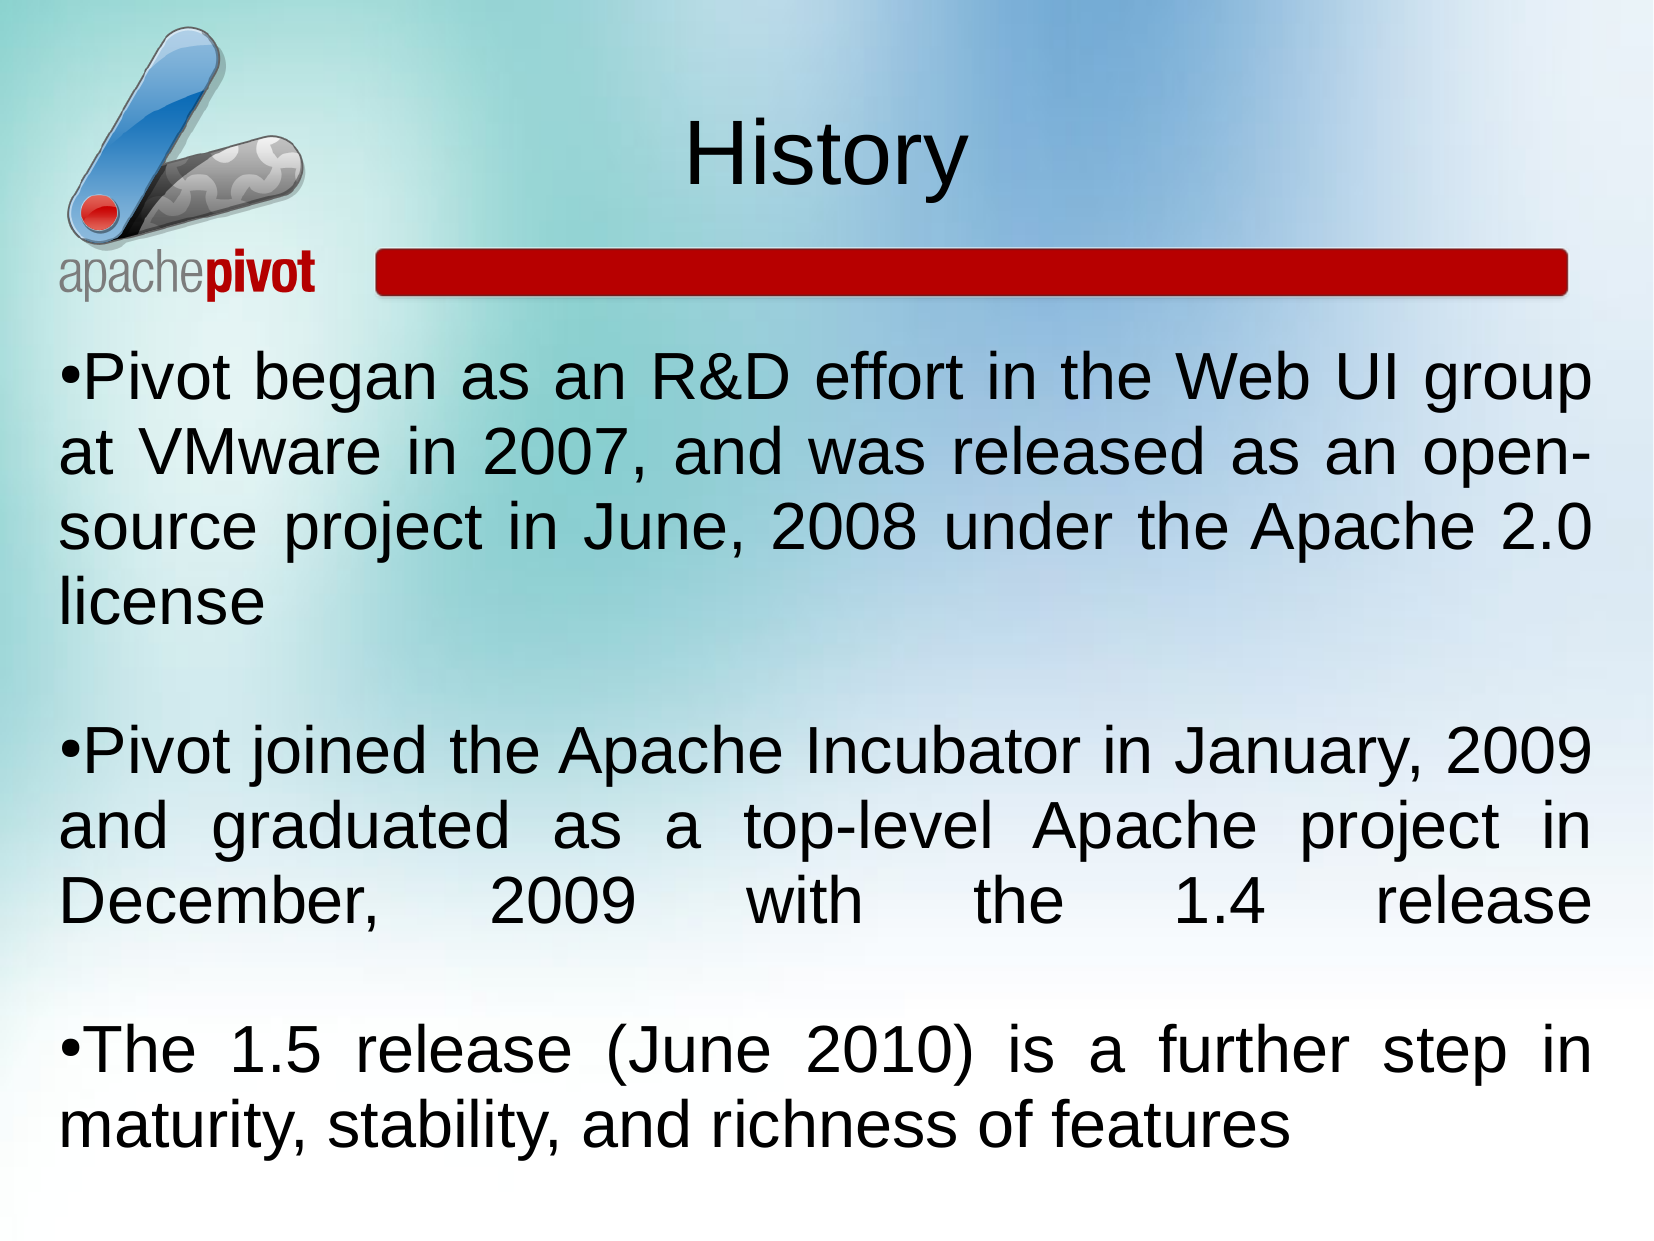

# History
Pivot began as an R&D effort in the Web UI group at VMware in 2007, and was released as an open-source project in June, 2008 under the Apache 2.0 license
Pivot joined the Apache Incubator in January, 2009 and graduated as a top-level Apache project in December, 2009 with the 1.4 release
The 1.5 release (June 2010) is a further step in maturity, stability, and richness of features
3